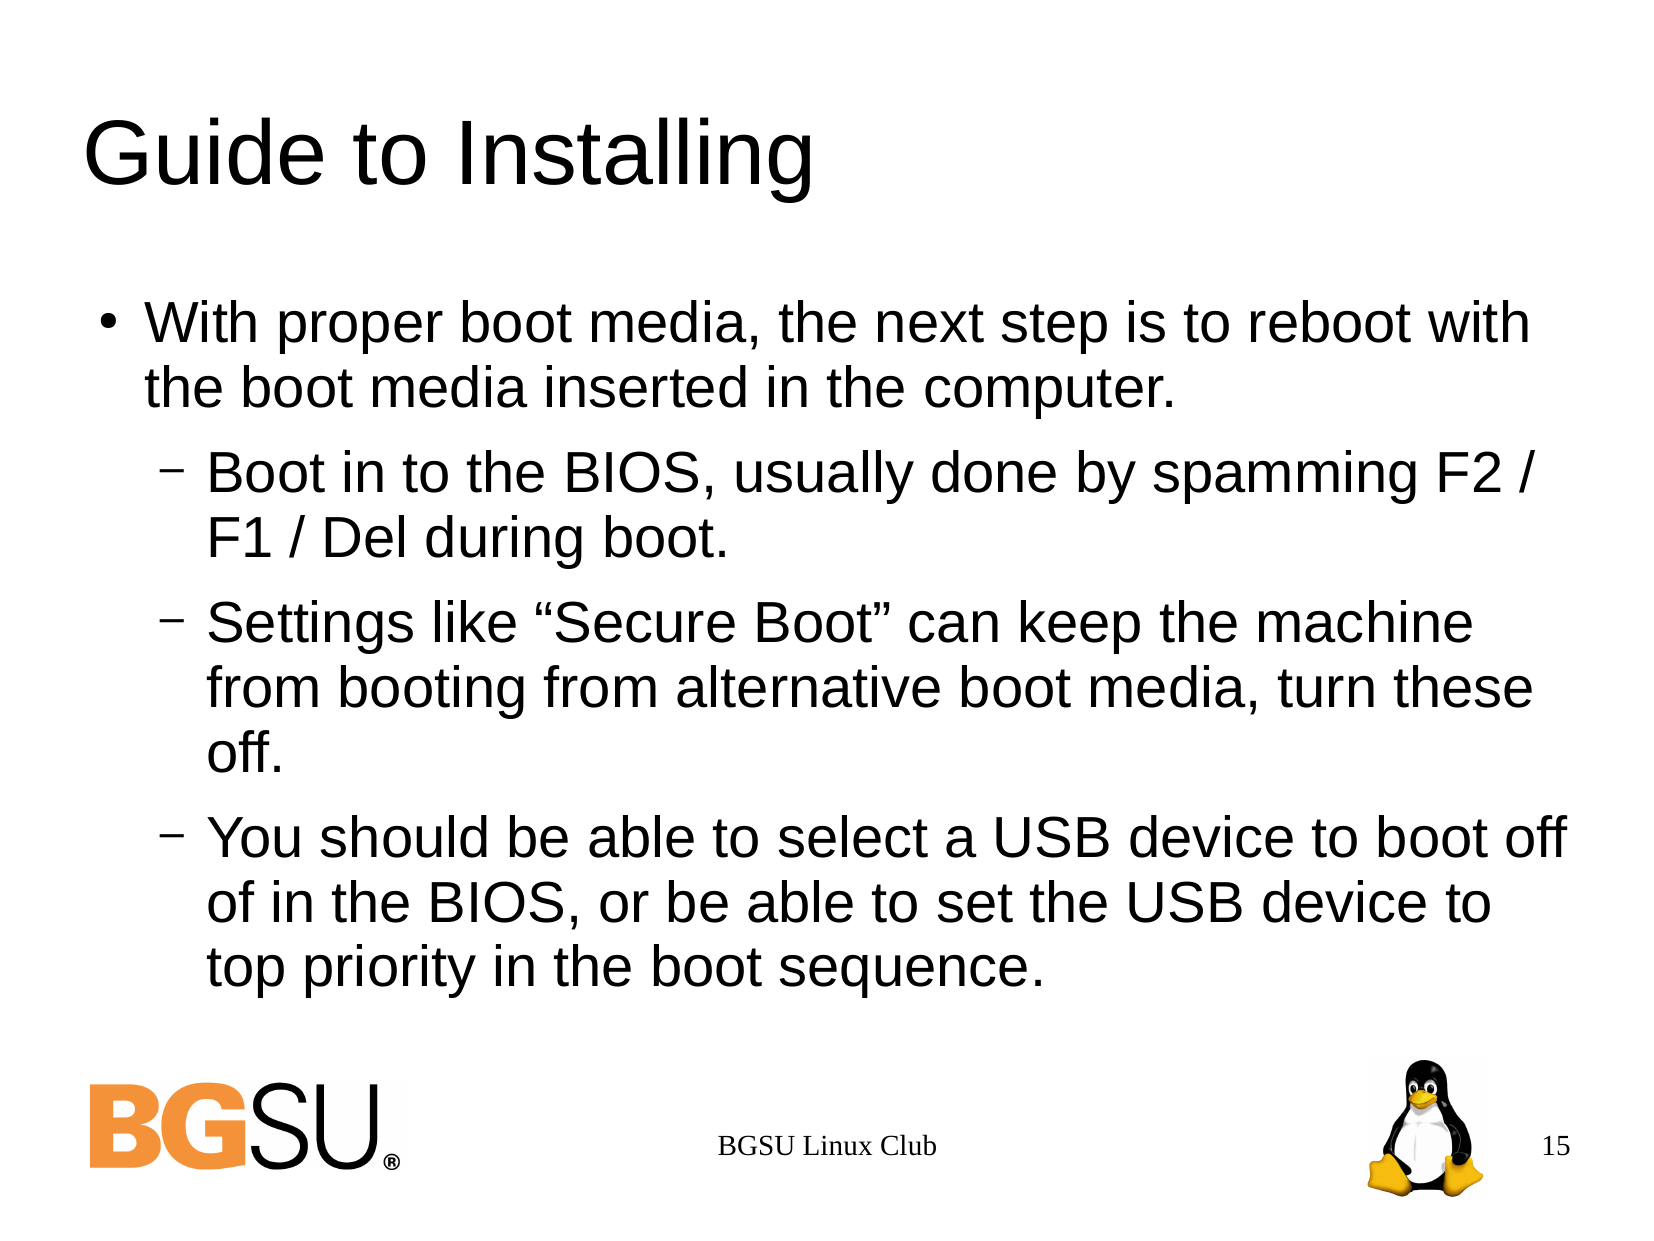

# Guide to Installing
With proper boot media, the next step is to reboot with the boot media inserted in the computer.
Boot in to the BIOS, usually done by spamming F2 / F1 / Del during boot.
Settings like “Secure Boot” can keep the machine from booting from alternative boot media, turn these off.
You should be able to select a USB device to boot off of in the BIOS, or be able to set the USB device to top priority in the boot sequence.
BGSU Linux Club
15